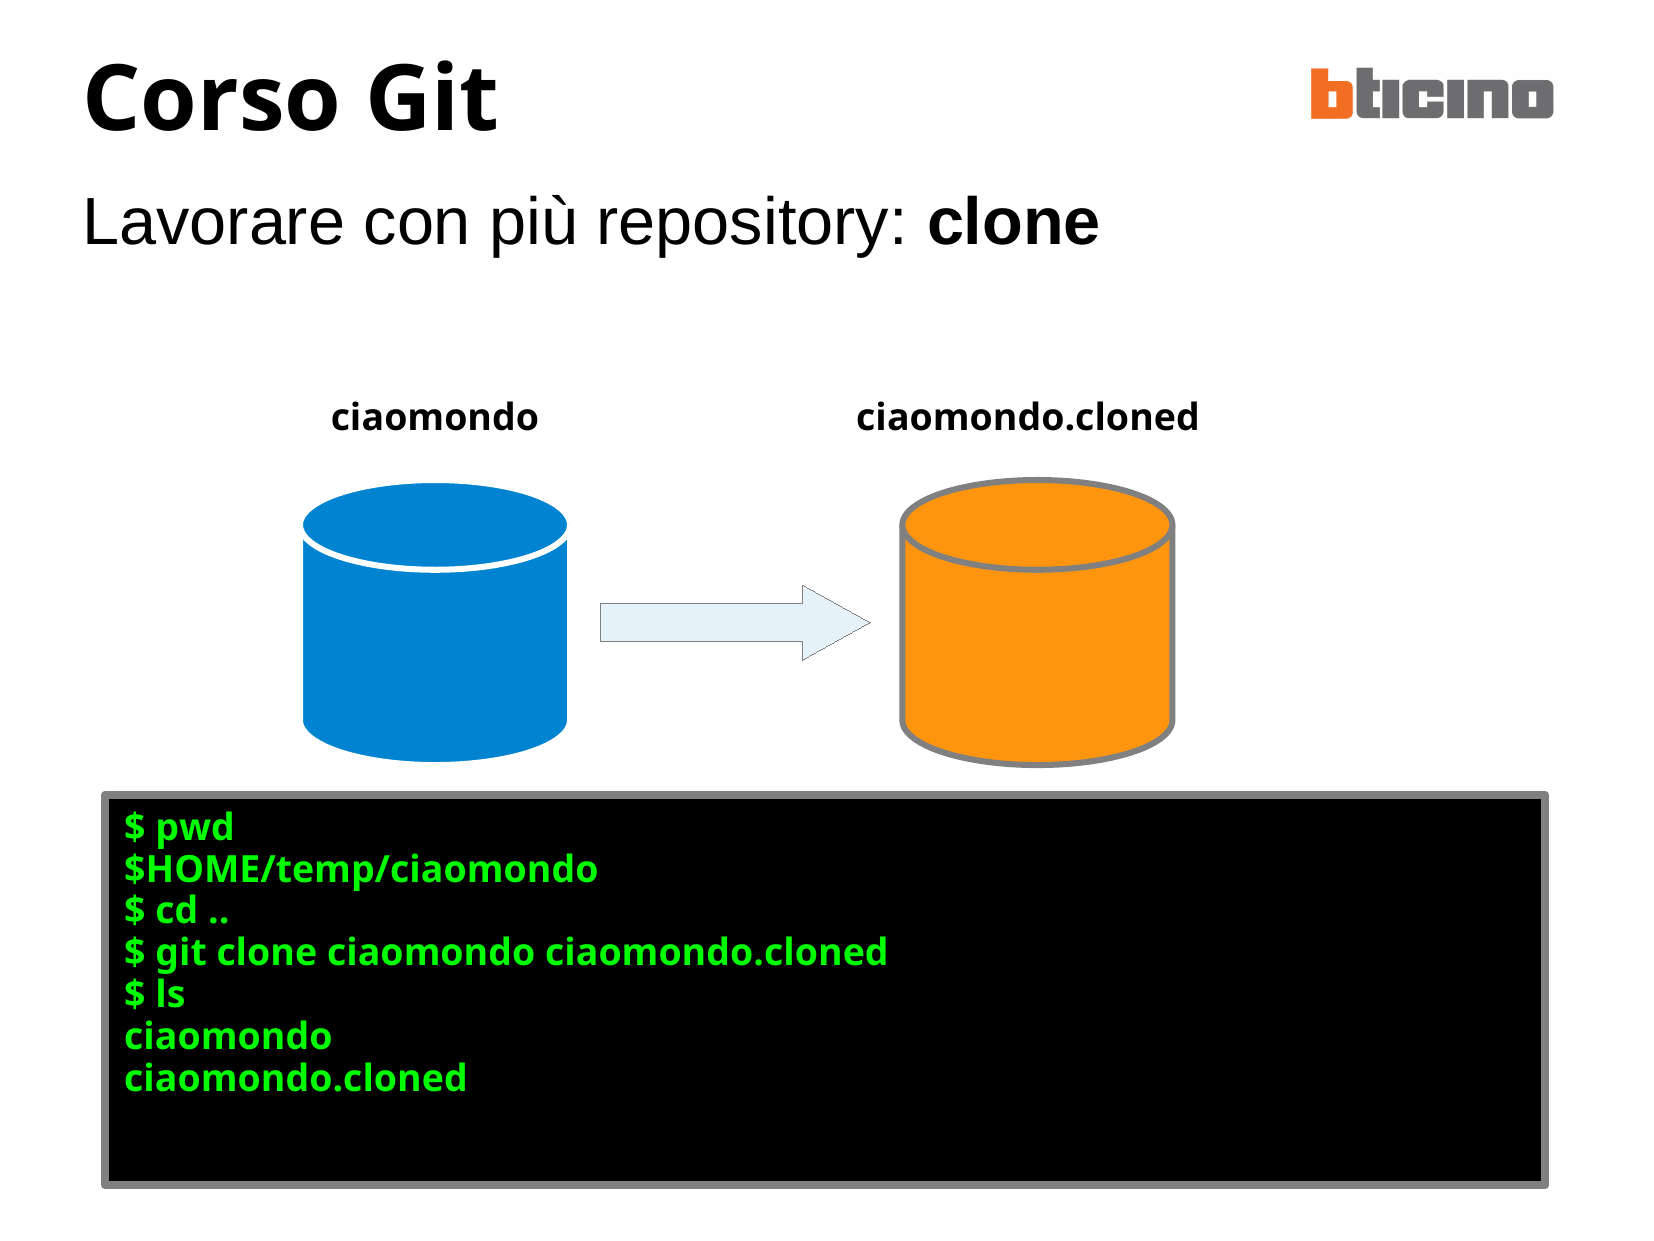

# Corso Git
Lavorare con più repository: clone
ciaomondo
ciaomondo.cloned
$ pwd
$HOME/temp/ciaomondo
$ cd ..
$ git clone ciaomondo ciaomondo.cloned
$ ls
ciaomondo
ciaomondo.cloned